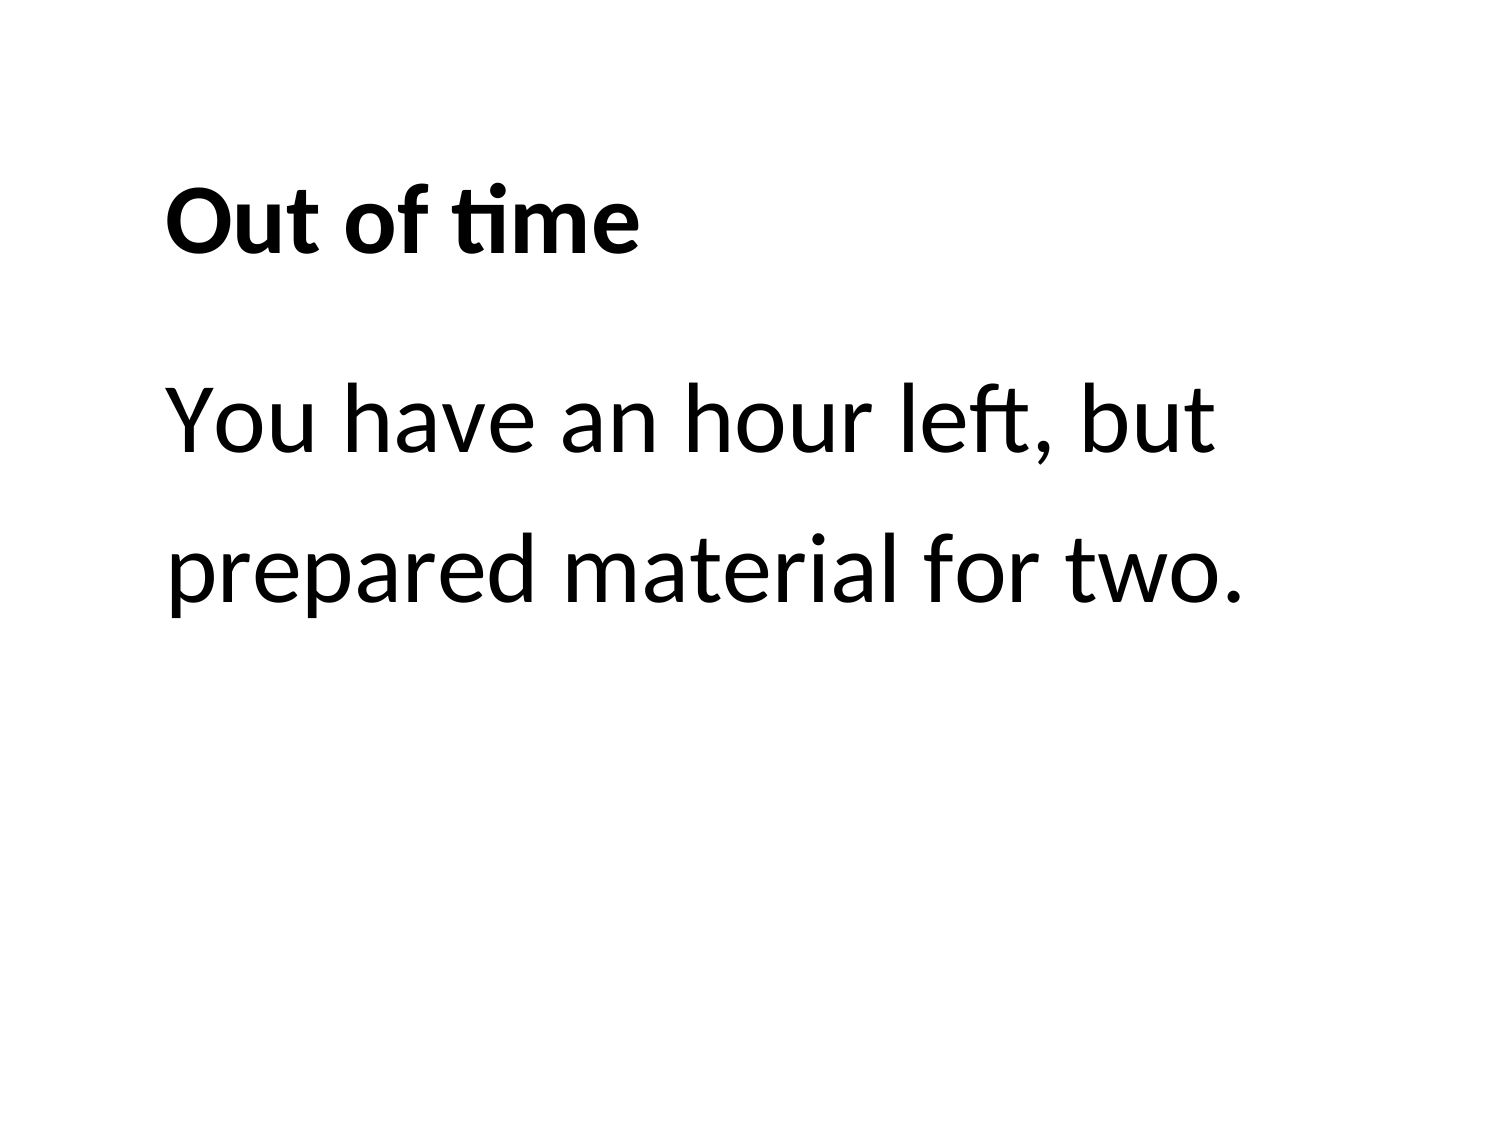

Out of time
You have an hour left, but prepared material for two.